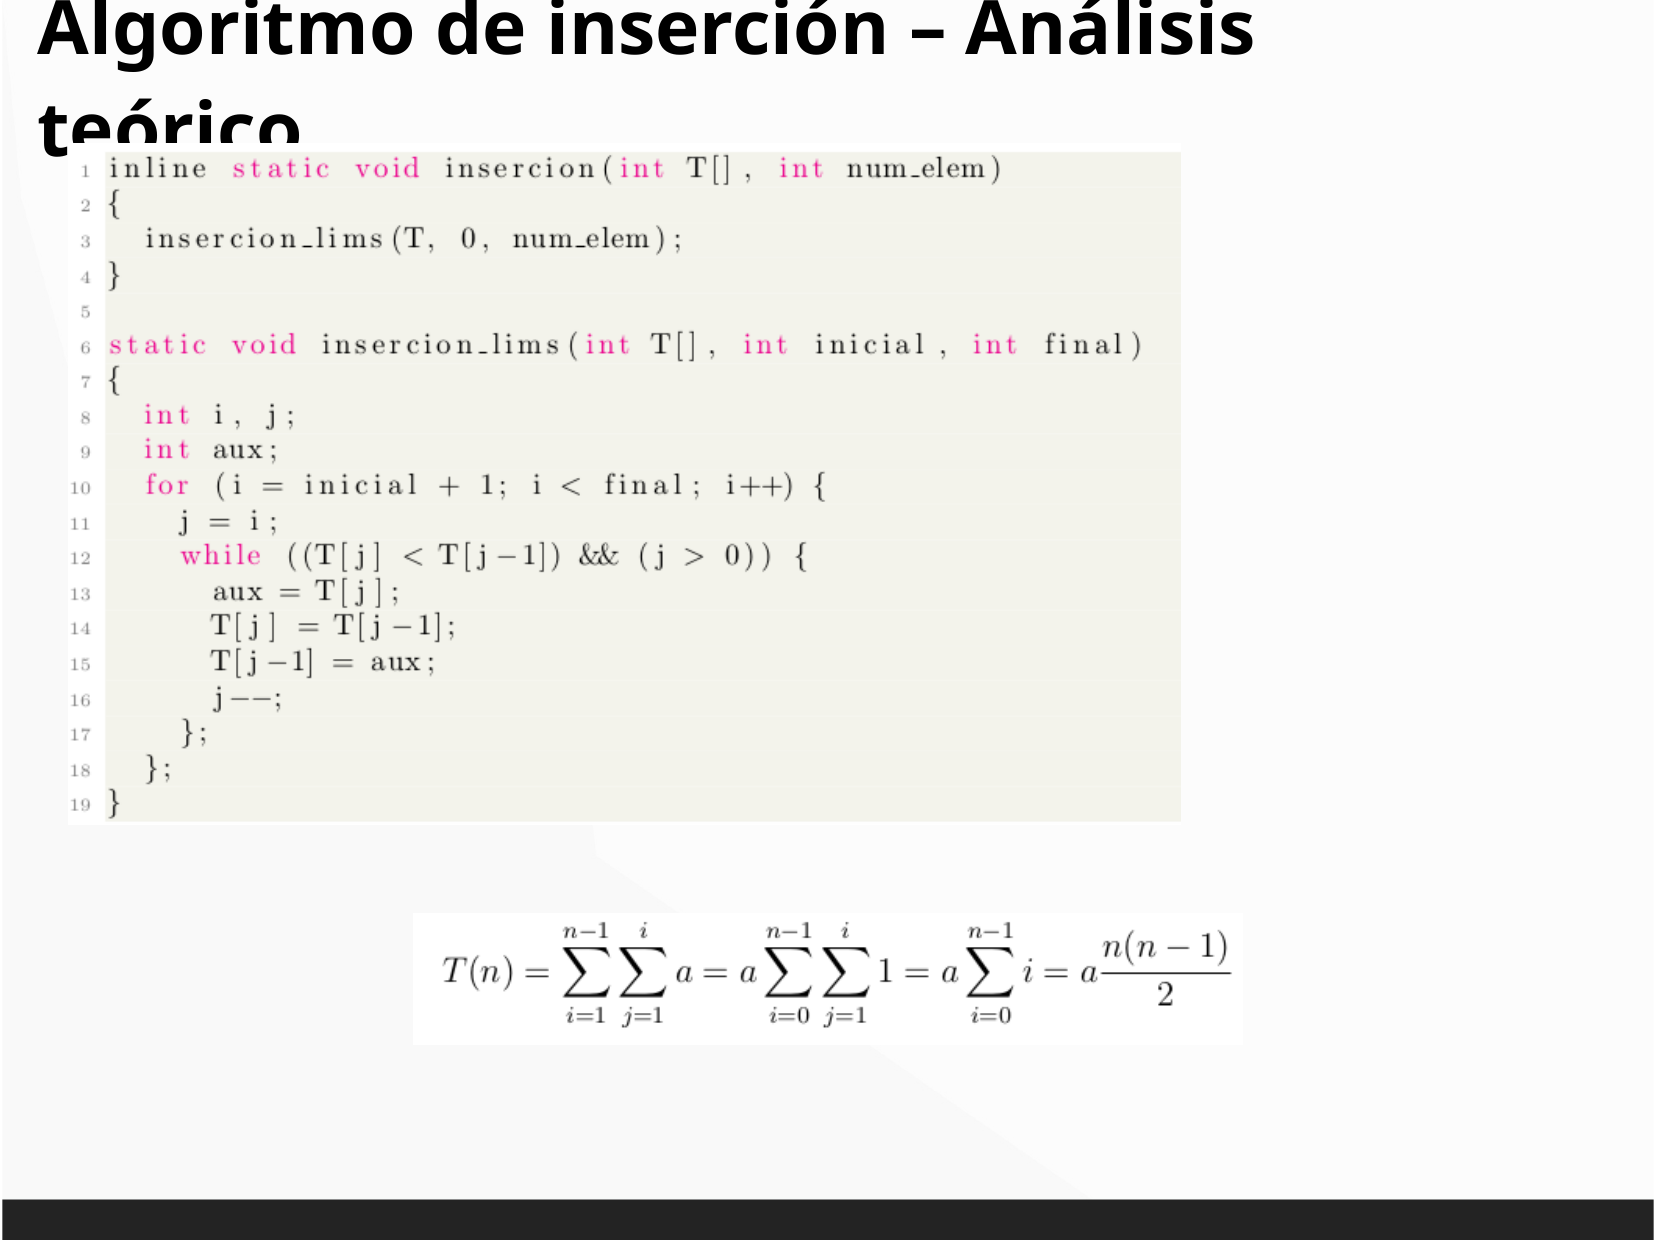

# Algoritmo de inserción – Análisis teórico